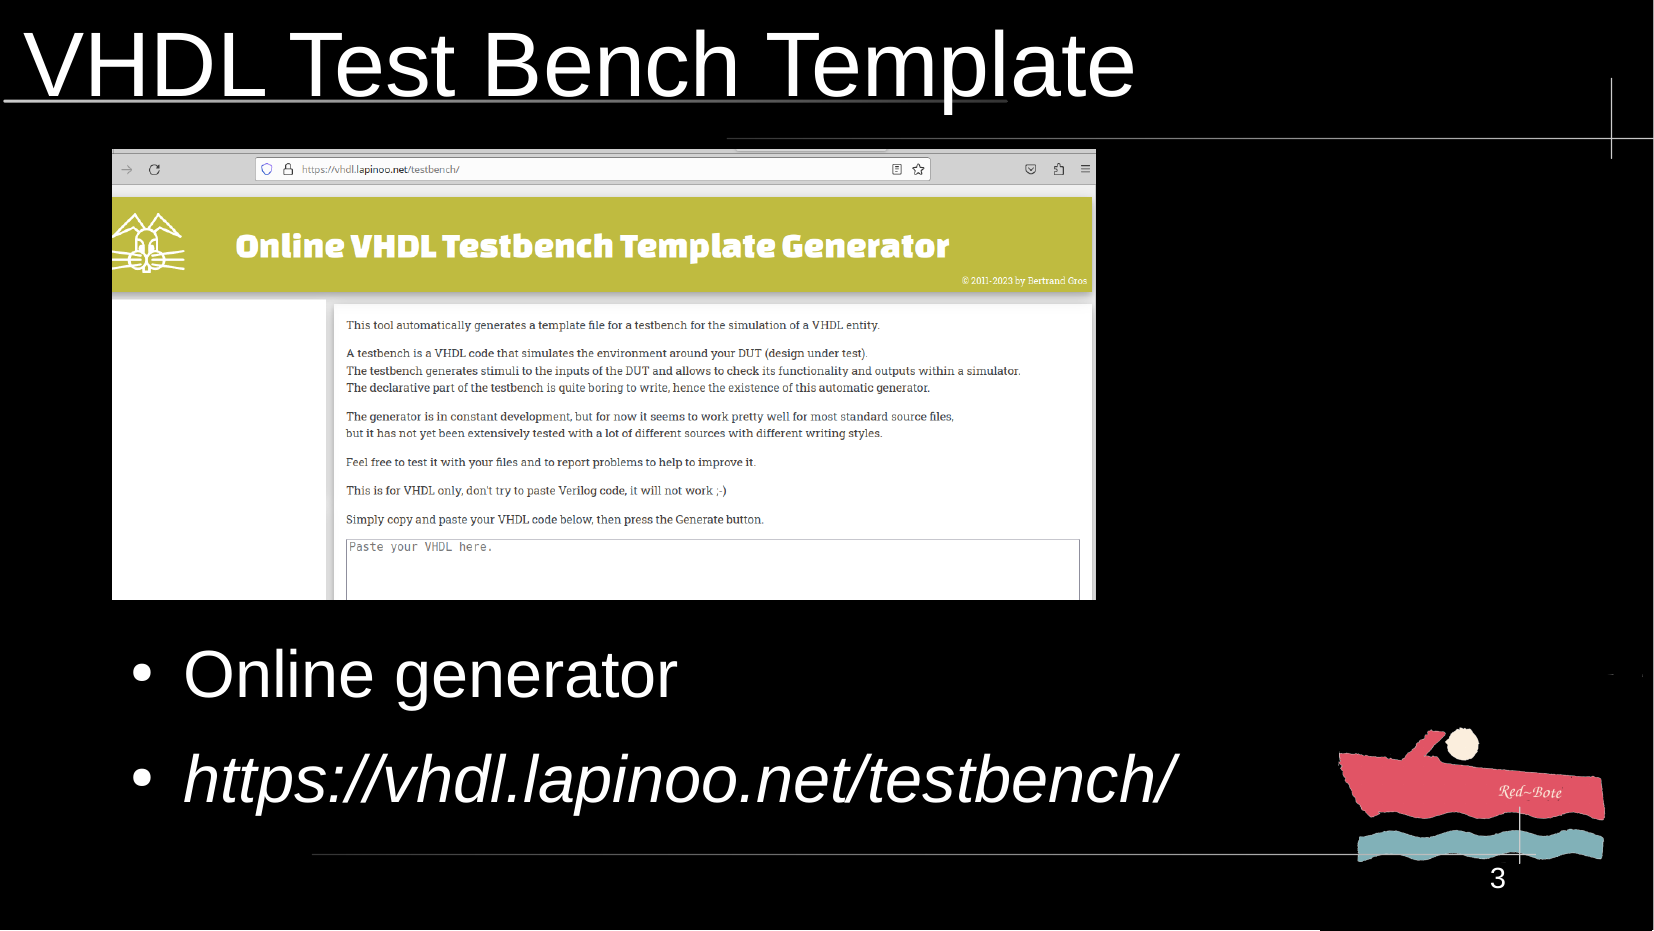

# VHDL Test Bench Template
Online generator
https://vhdl.lapinoo.net/testbench/
3